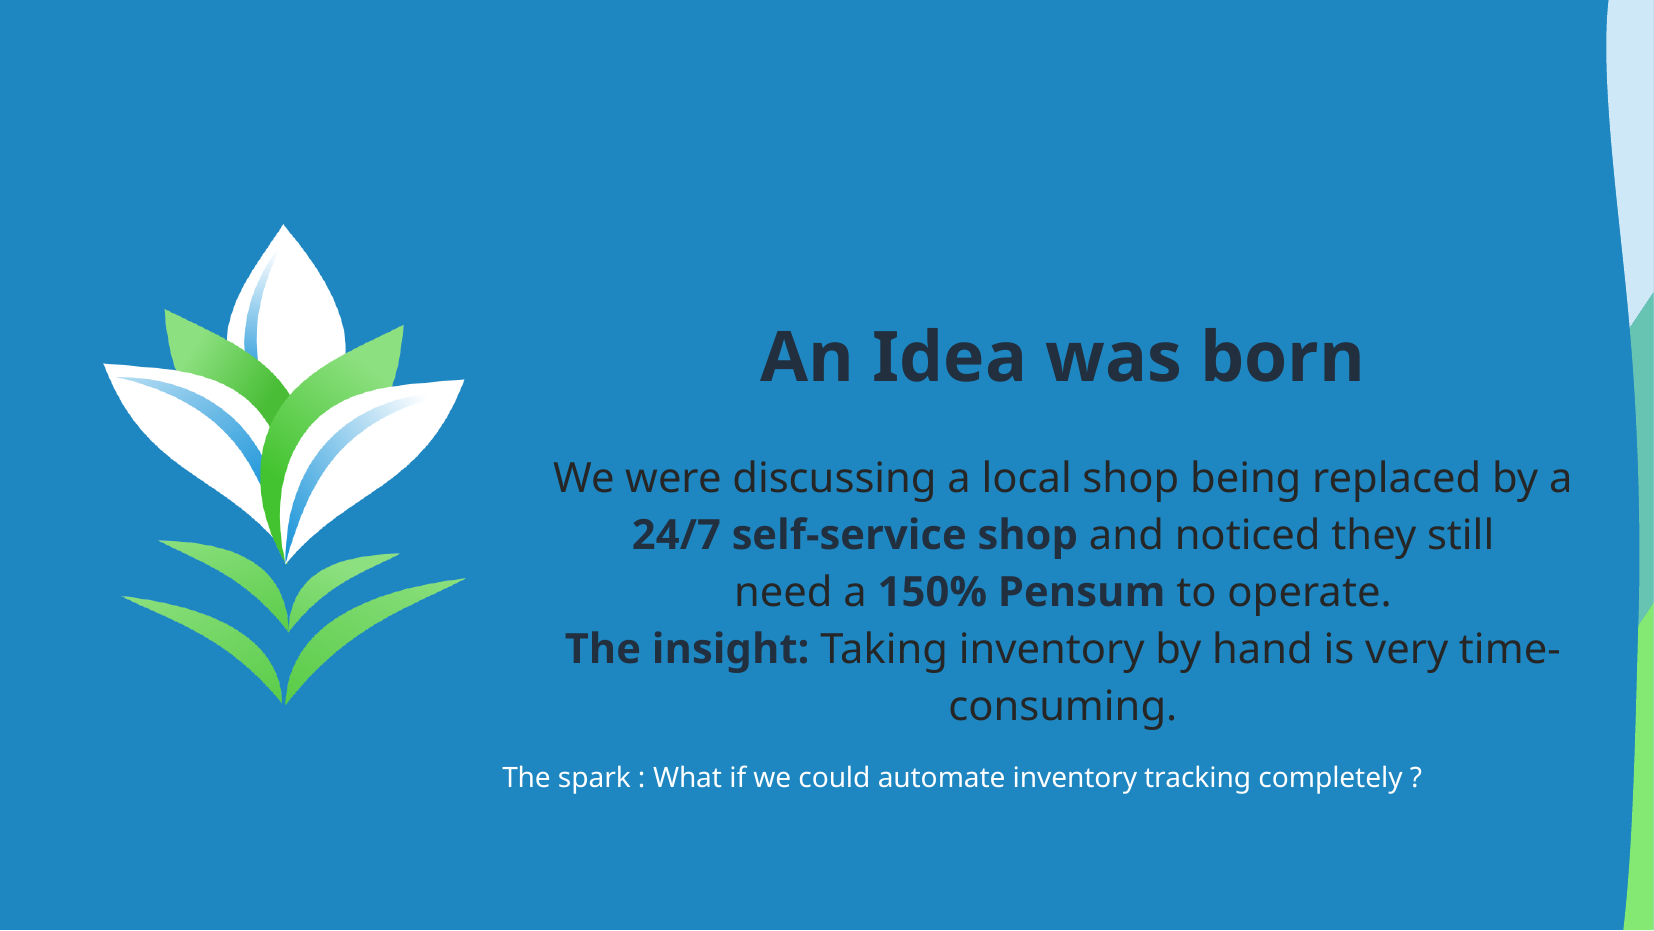

# An Idea was born
We were discussing a local shop being replaced by a 24/7 self-service shop and noticed they still
need a 150% Pensum to operate.
The insight: Taking inventory by hand is very time-consuming.
The spark : What if we could automate inventory tracking completely ?